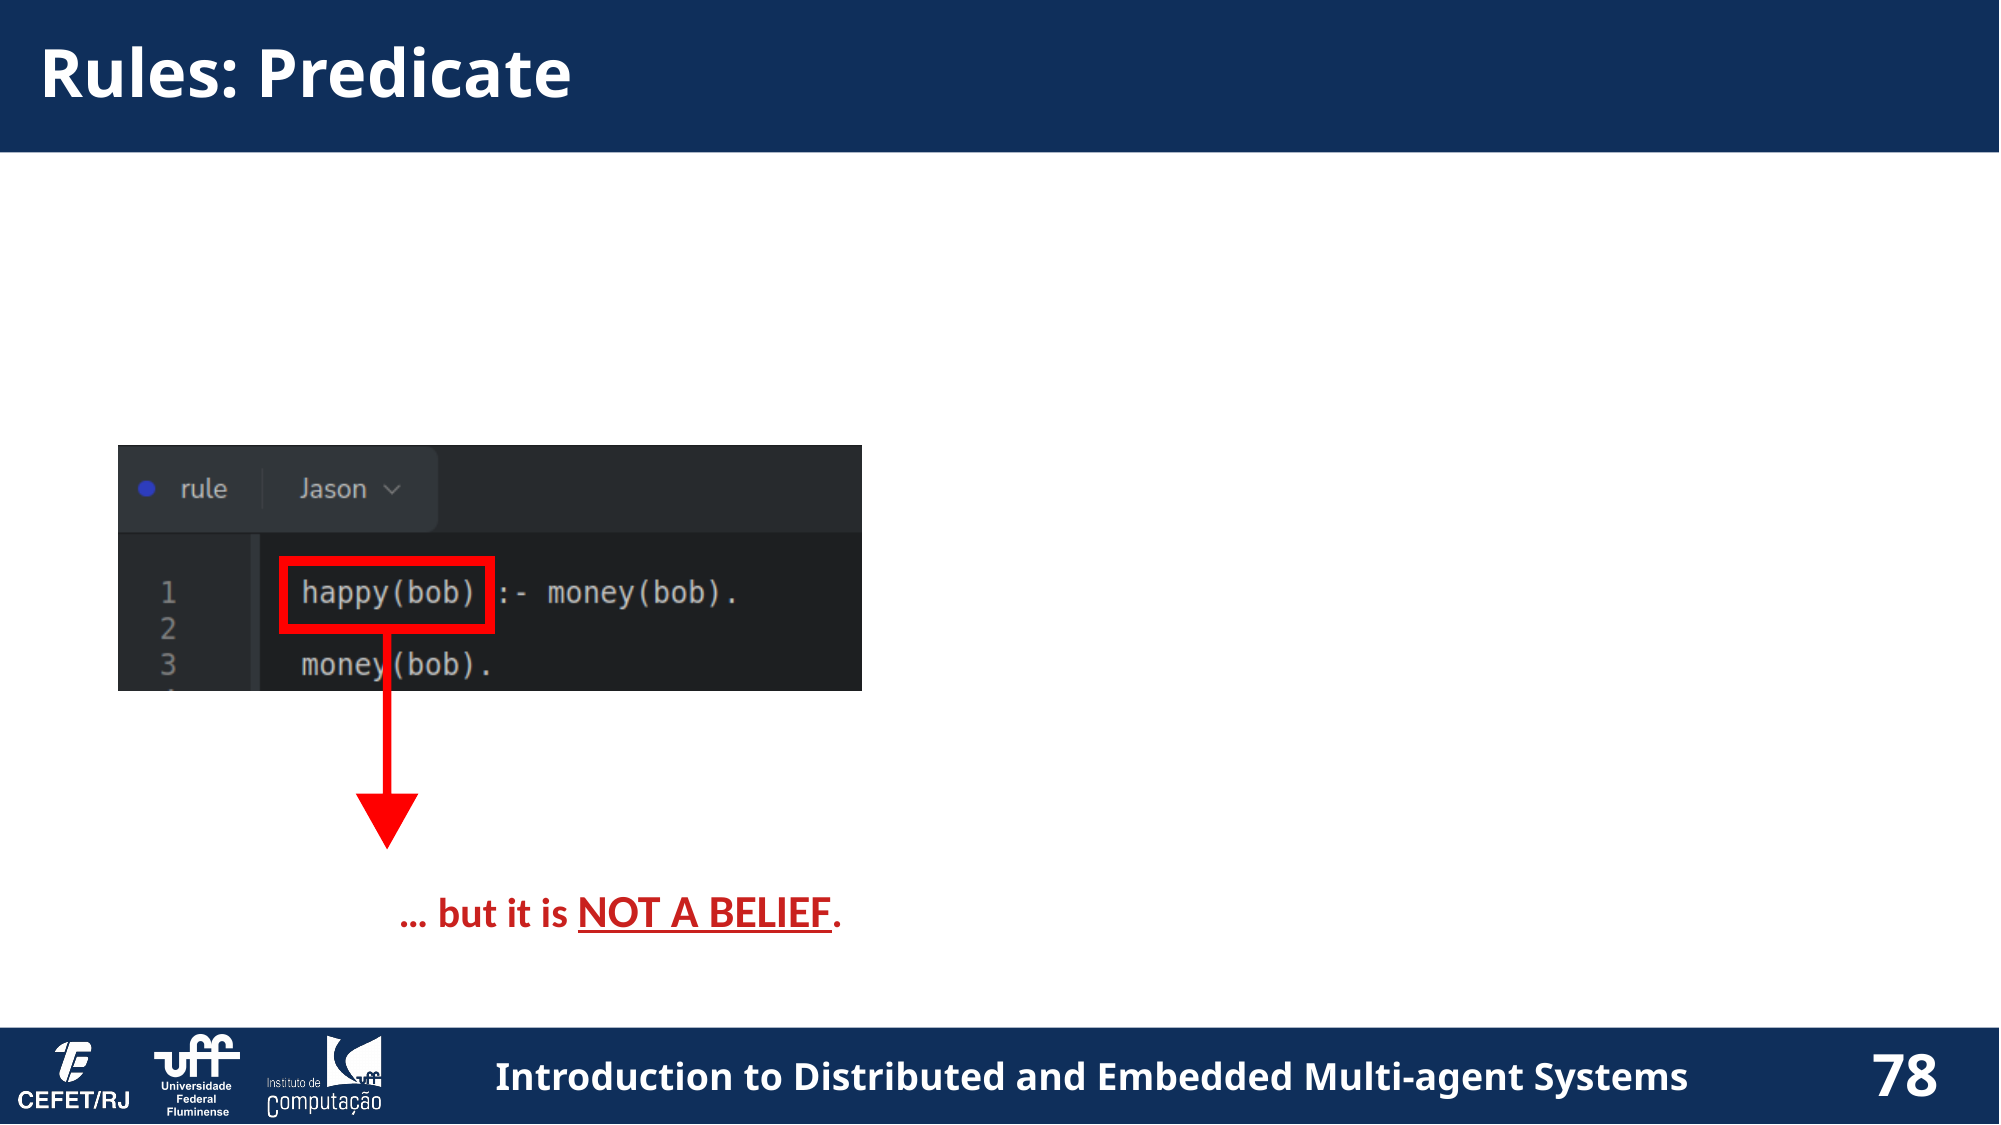

Rules: Predicate
… but it is NOT A BELIEF.